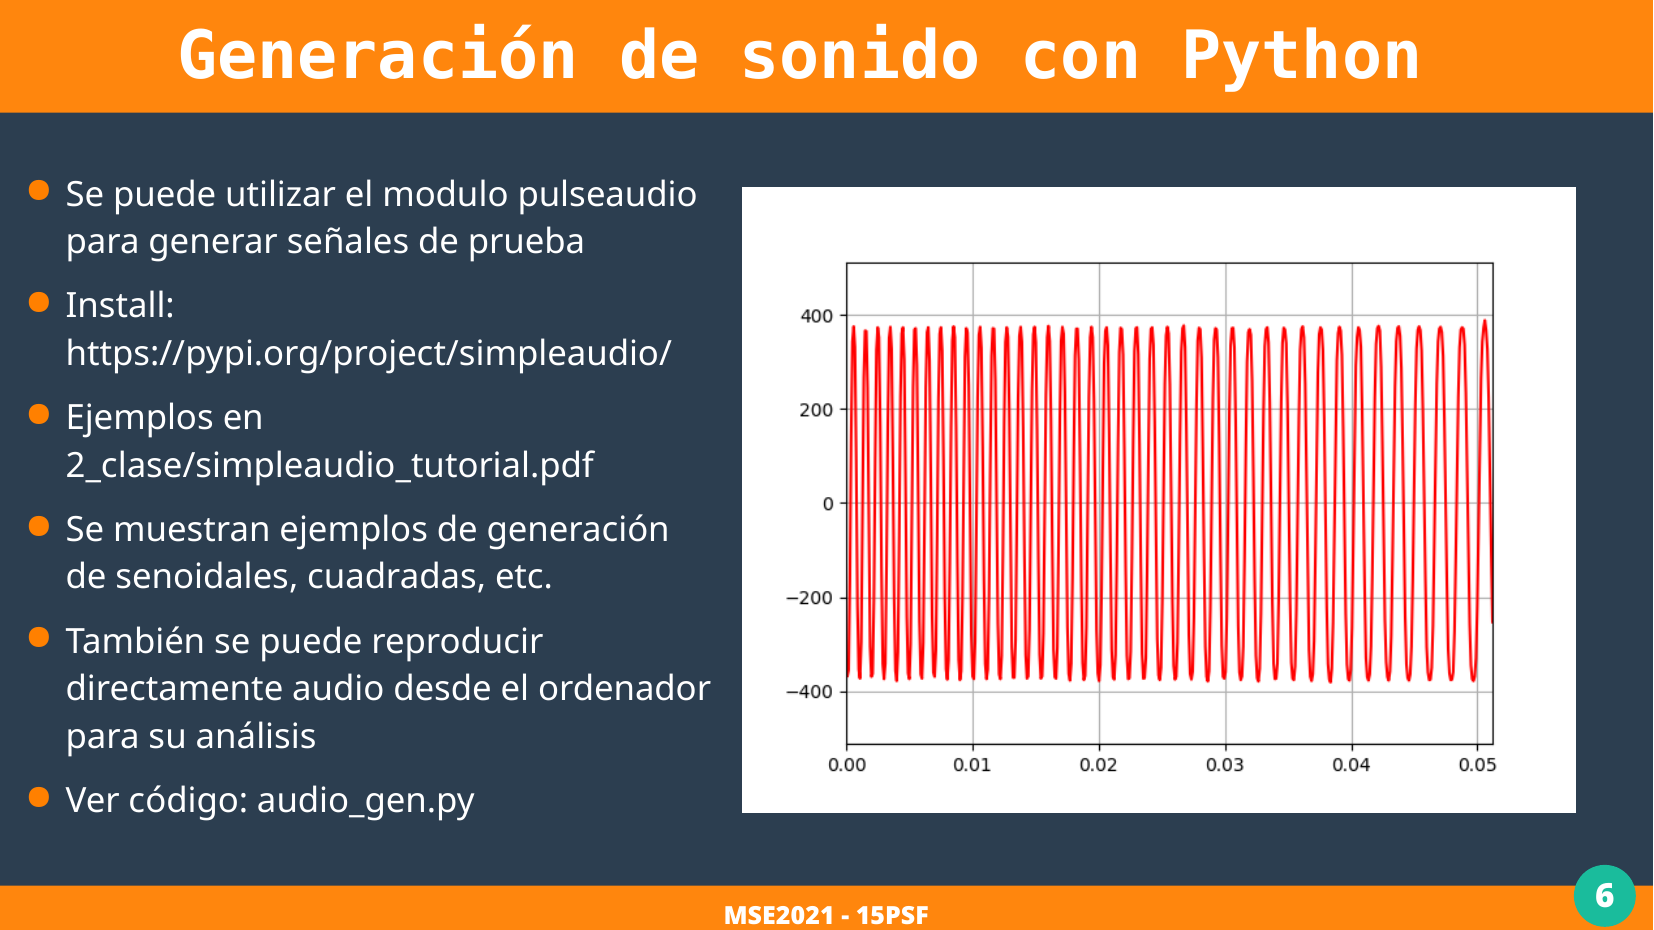

# Generación de sonido con Python
Se puede utilizar el modulo pulseaudio para generar señales de prueba
Install:https://pypi.org/project/simpleaudio/
Ejemplos en 2_clase/simpleaudio_tutorial.pdf
Se muestran ejemplos de generación de senoidales, cuadradas, etc.
También se puede reproducir directamente audio desde el ordenador para su análisis
Ver código: audio_gen.py
MSE2021 - 15PSF